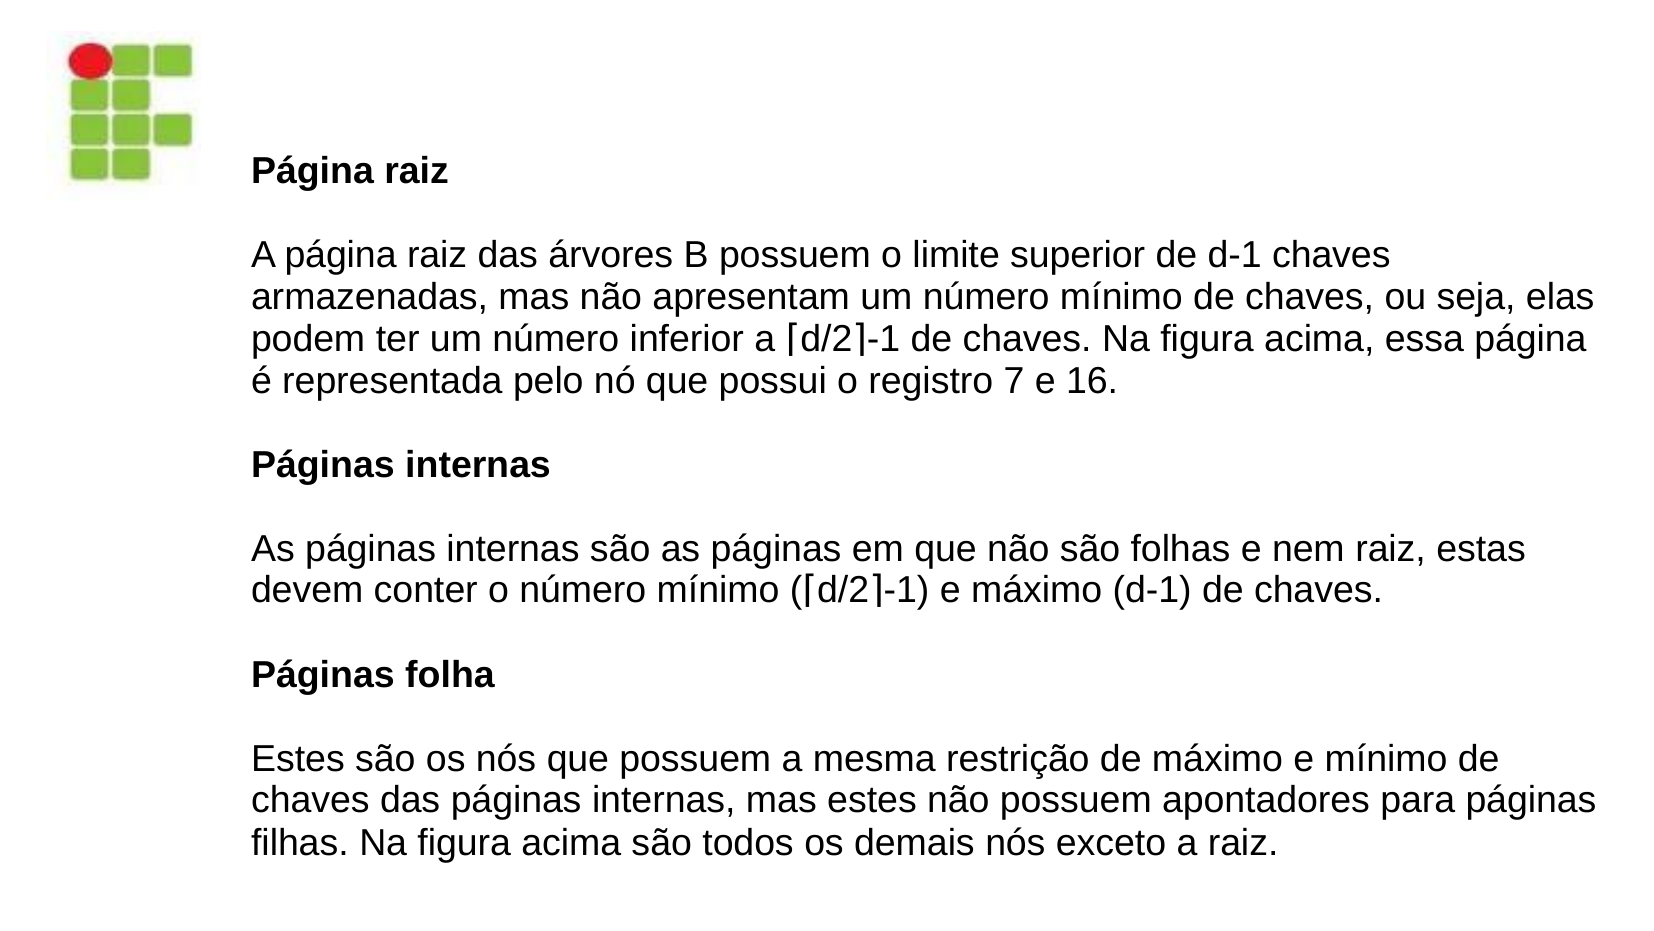

Página raiz
A página raiz das árvores B possuem o limite superior de d-1 chaves armazenadas, mas não apresentam um número mínimo de chaves, ou seja, elas podem ter um número inferior a ⌈d/2⌉-1 de chaves. Na figura acima, essa página é representada pelo nó que possui o registro 7 e 16.
Páginas internas
As páginas internas são as páginas em que não são folhas e nem raiz, estas devem conter o número mínimo (⌈d/2⌉-1) e máximo (d-1) de chaves.
Páginas folha
Estes são os nós que possuem a mesma restrição de máximo e mínimo de chaves das páginas internas, mas estes não possuem apontadores para páginas filhas. Na figura acima são todos os demais nós exceto a raiz.